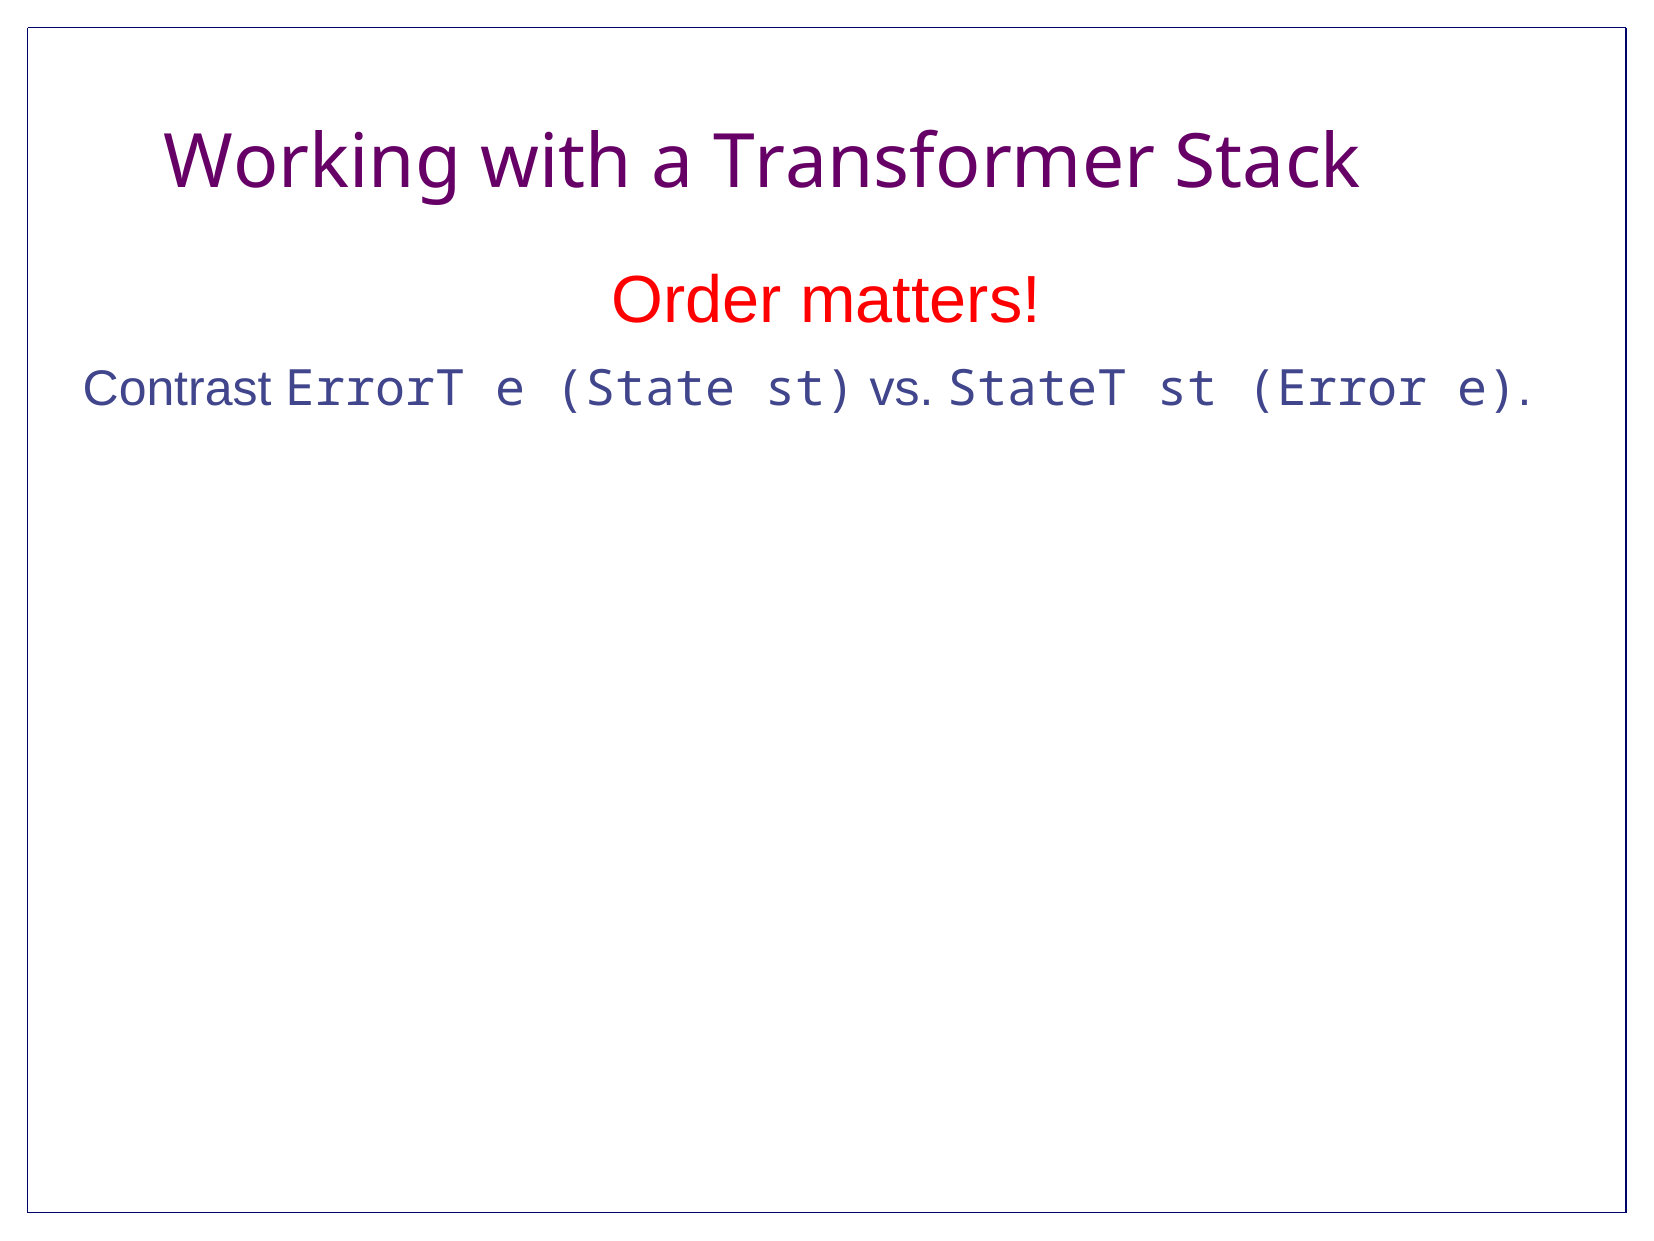

# Working with a Transformer Stack
Order matters!
Contrast ErrorT e (State st) vs. StateT st (Error e).